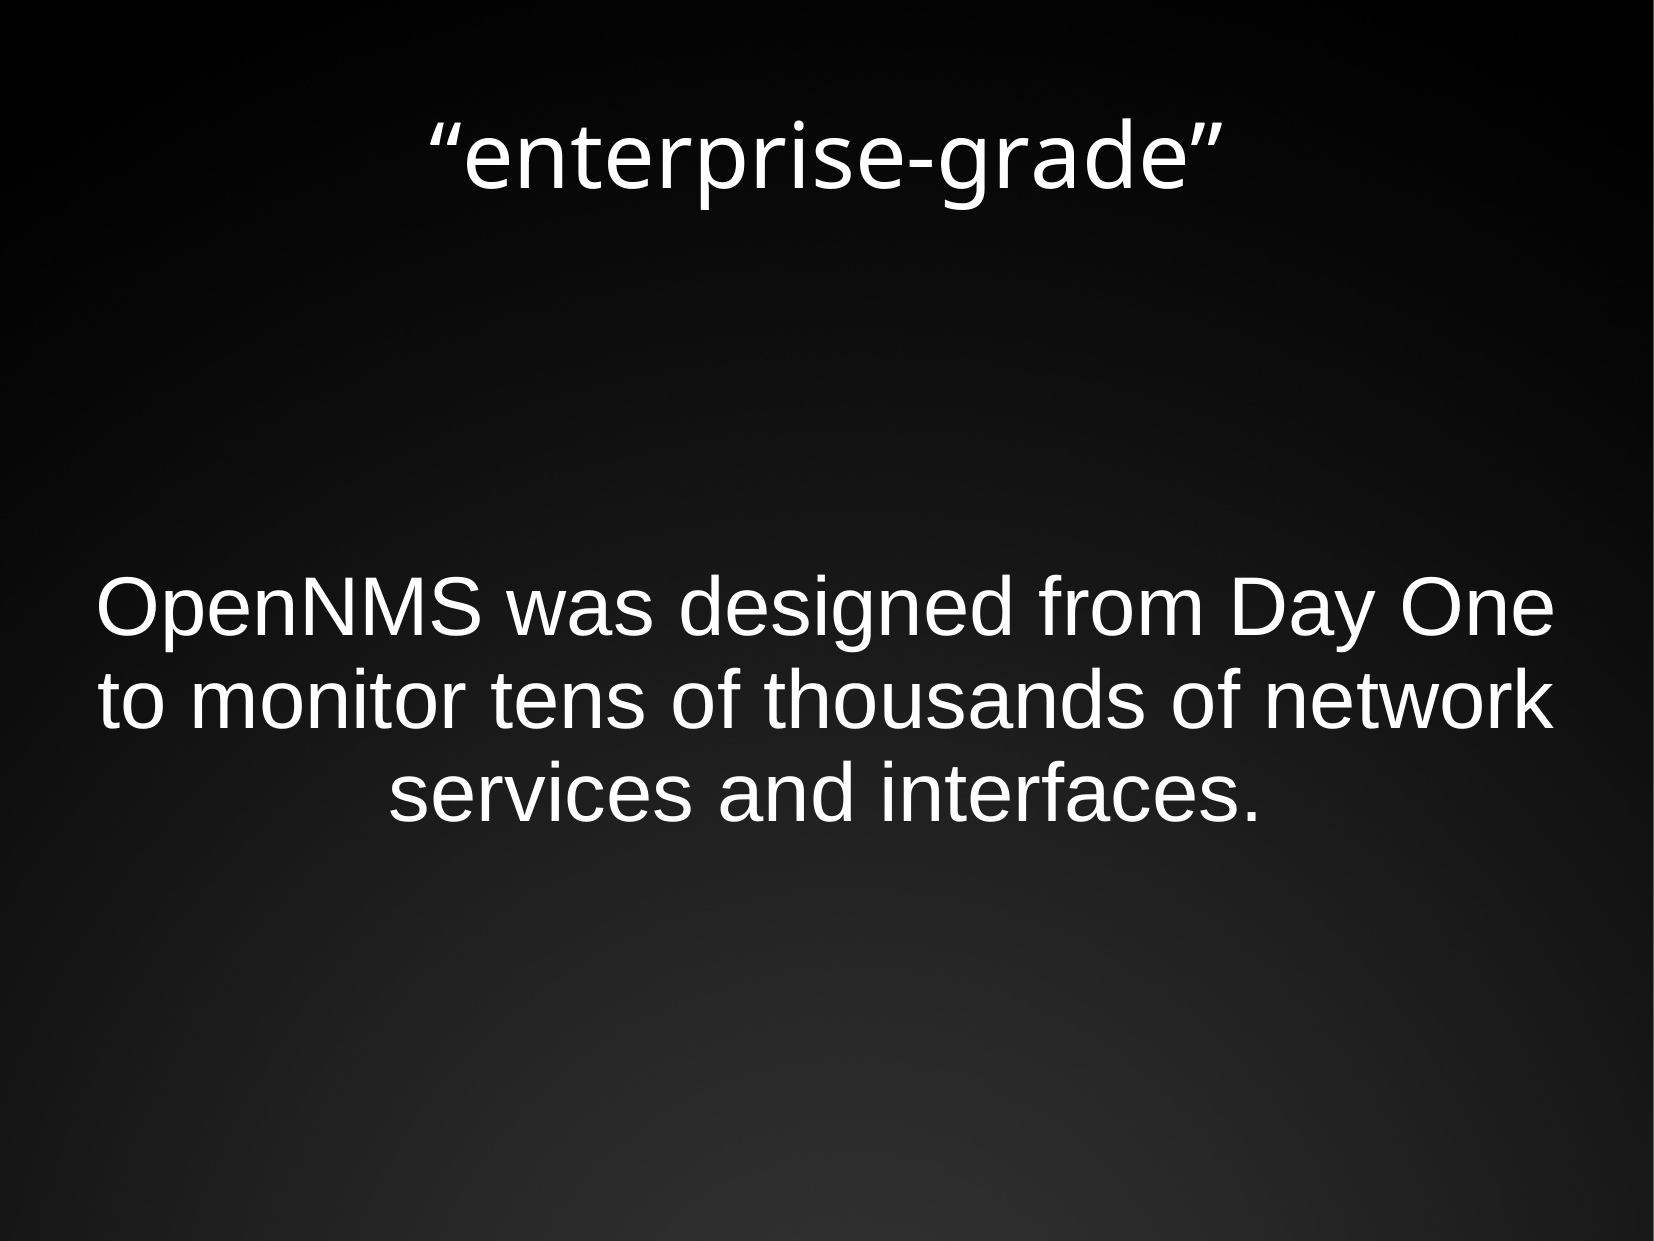

# “enterprise-grade”
OpenNMS was designed from Day One to monitor tens of thousands of network services and interfaces.